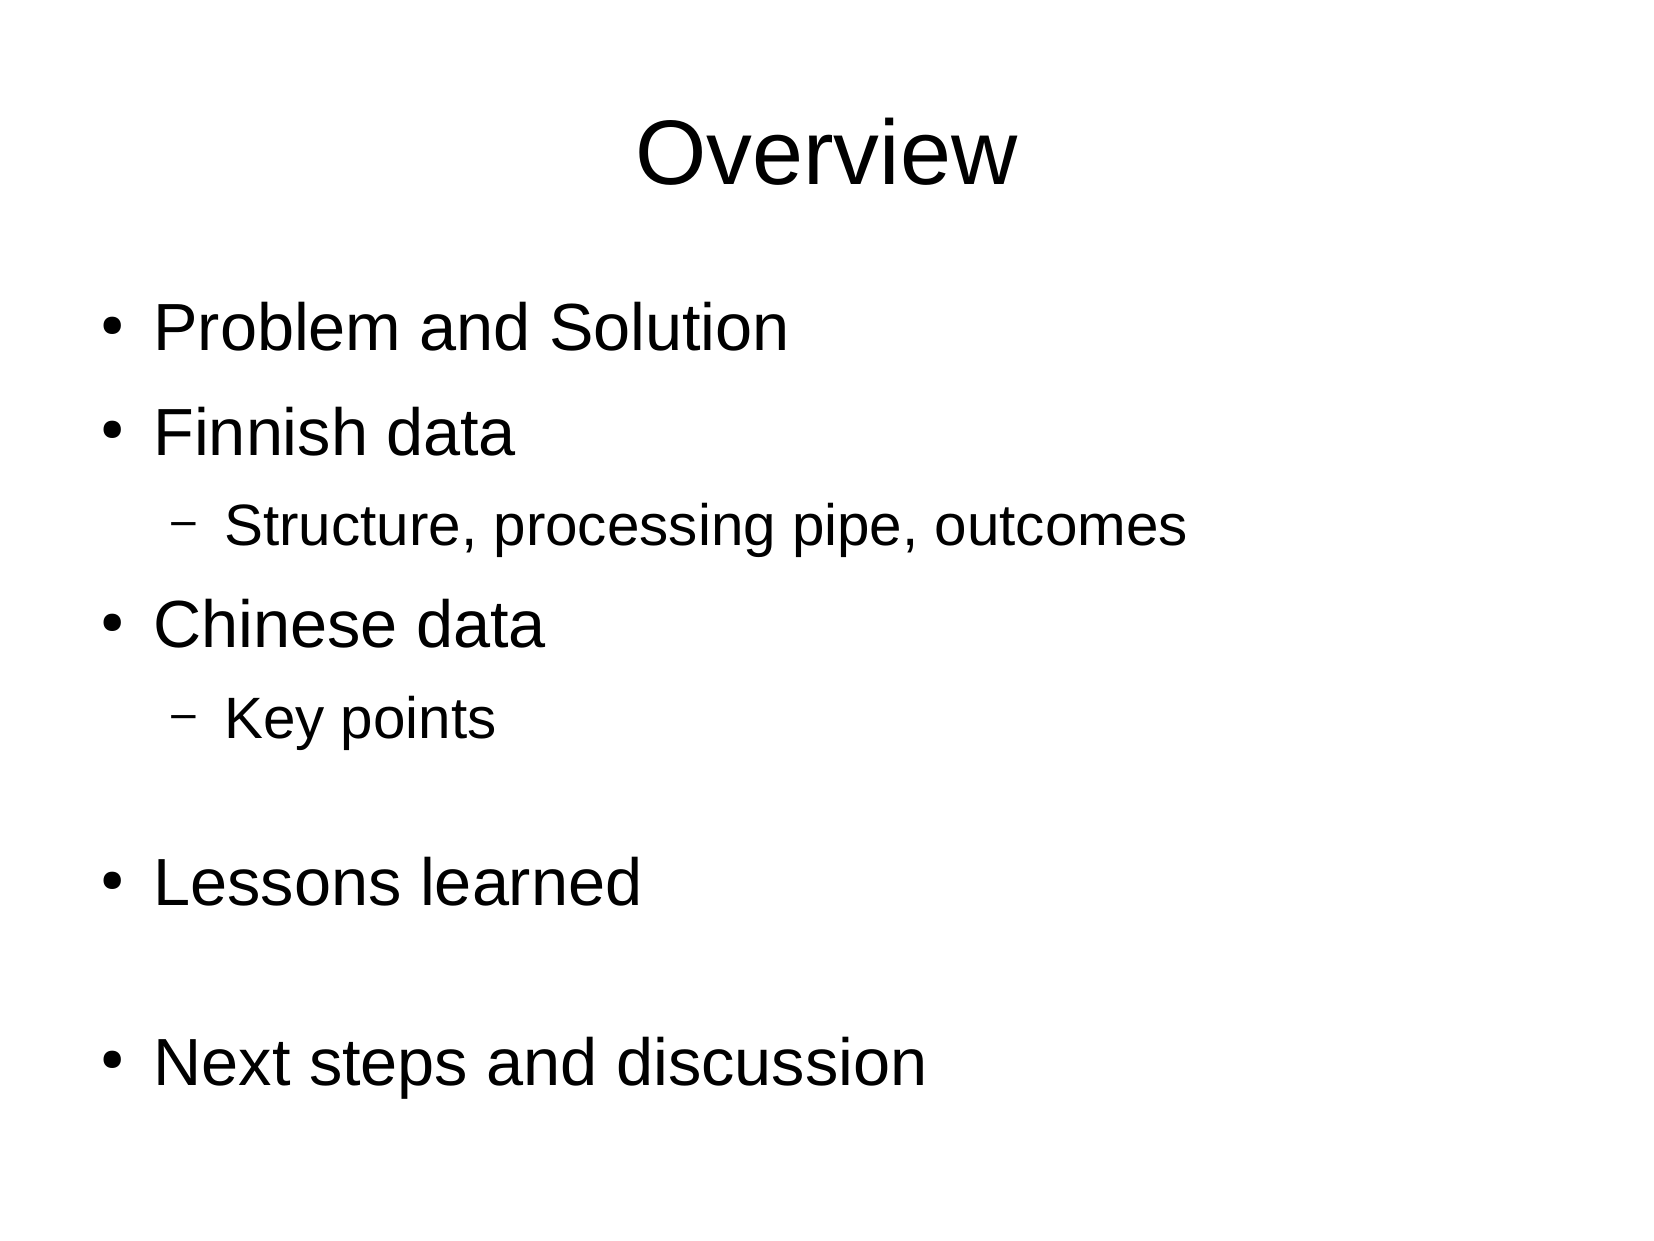

# Overview
Problem and Solution
Finnish data
Structure, processing pipe, outcomes
Chinese data
Key points
Lessons learned
Next steps and discussion